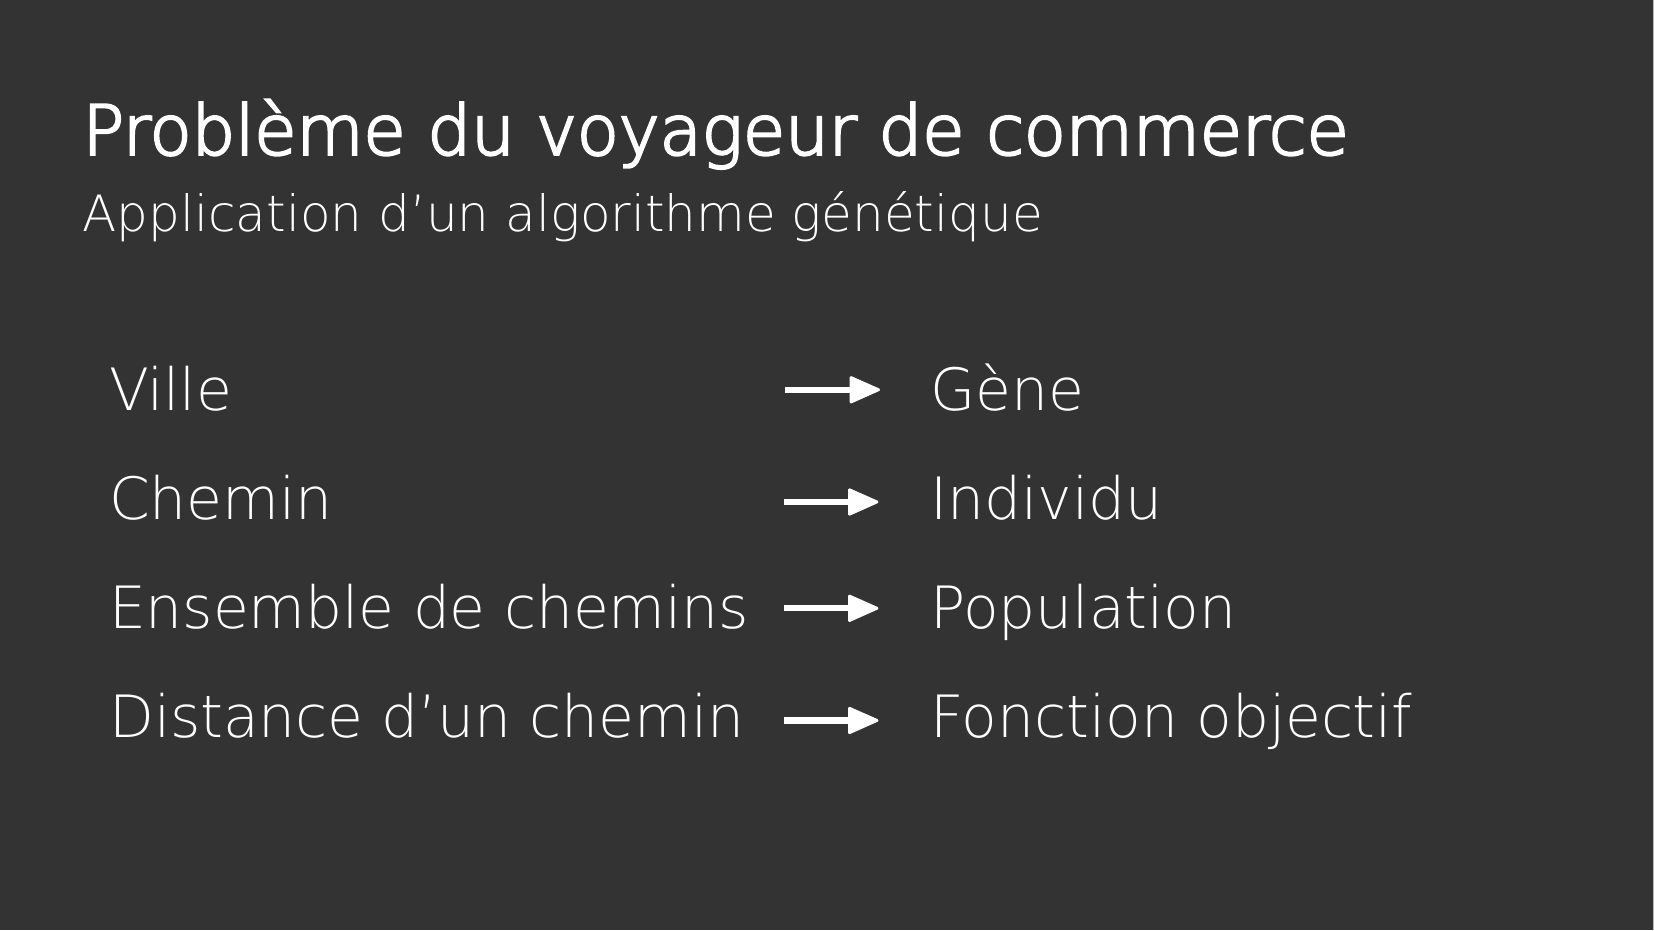

# Problème du voyageur de commerce
Application d’un algorithme génétique
Ville
Chemin
Ensemble de chemins
Distance d’un chemin
Gène
Individu
Population
Fonction objectif